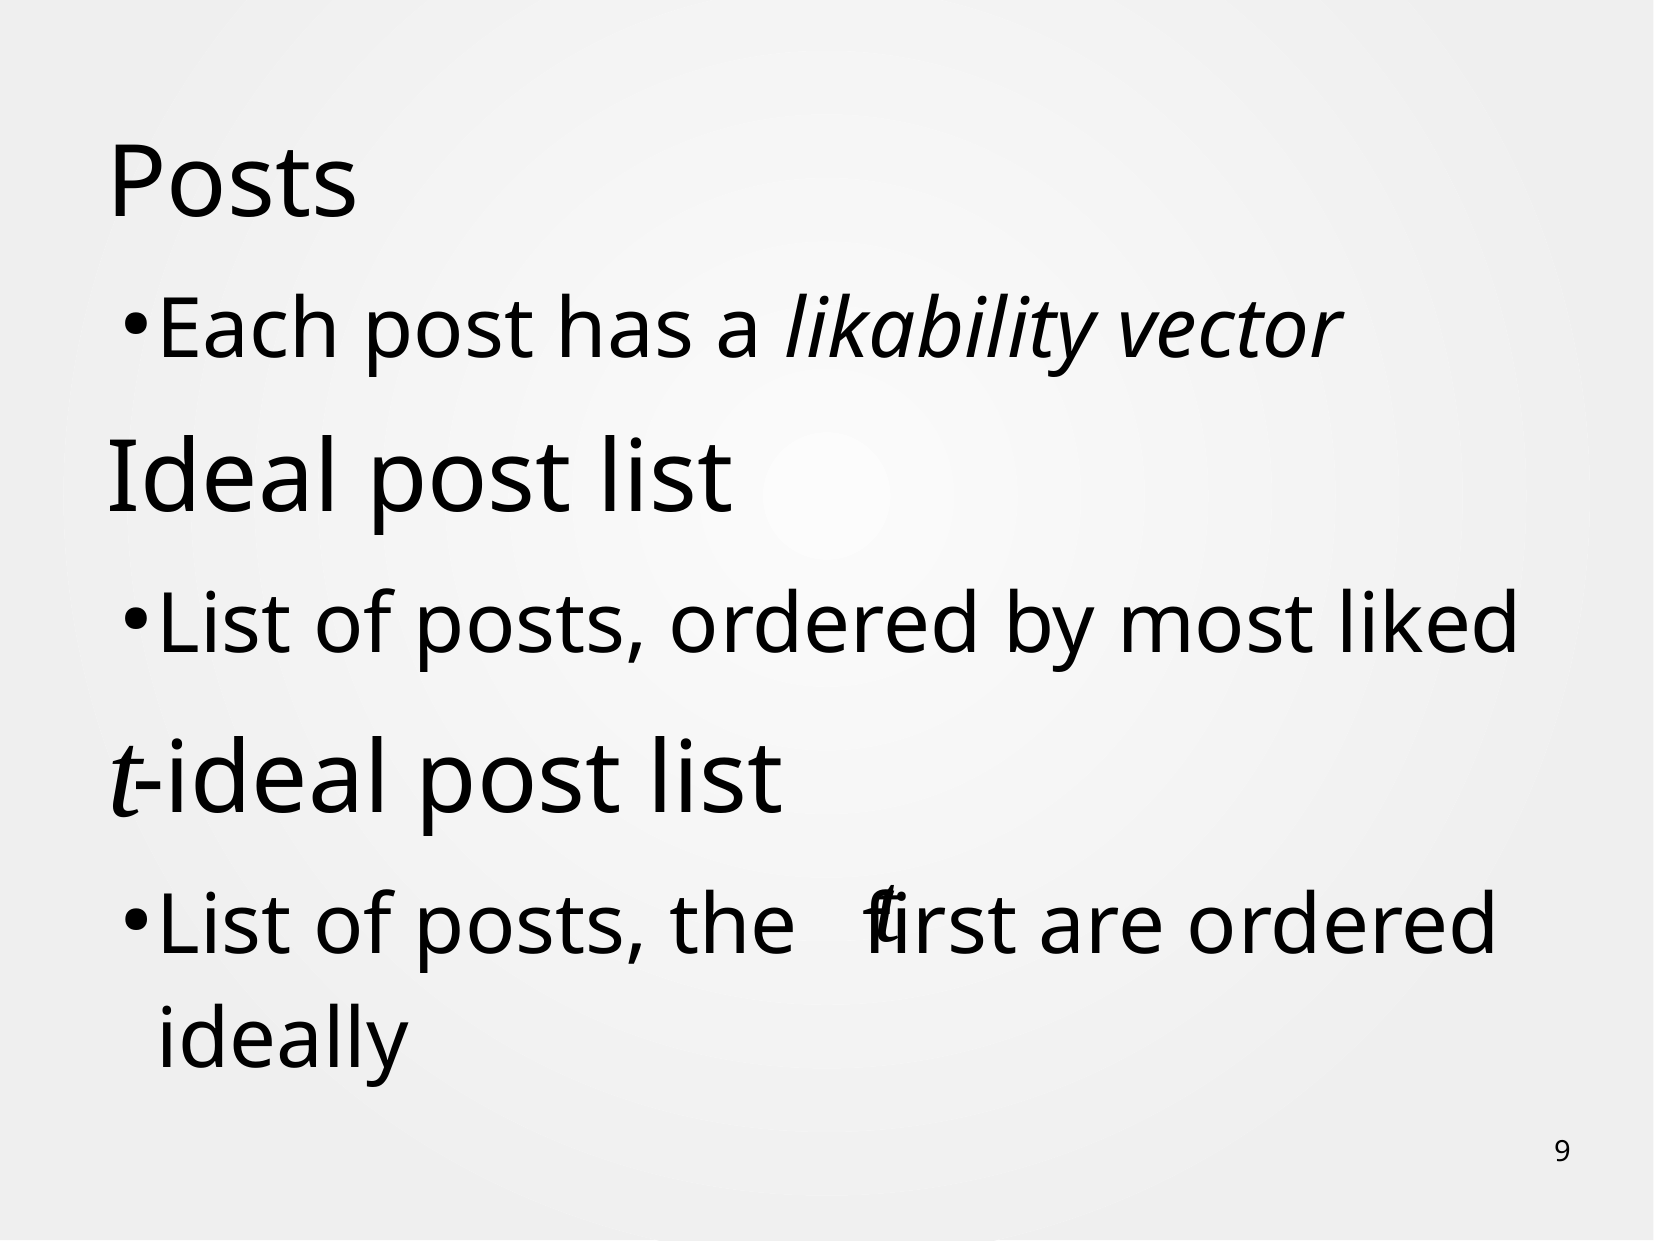

# Posts
Each post has a likability vector
Ideal post list
List of posts, ordered by most liked
 -ideal post list
List of posts, the first are ordered ideally
9